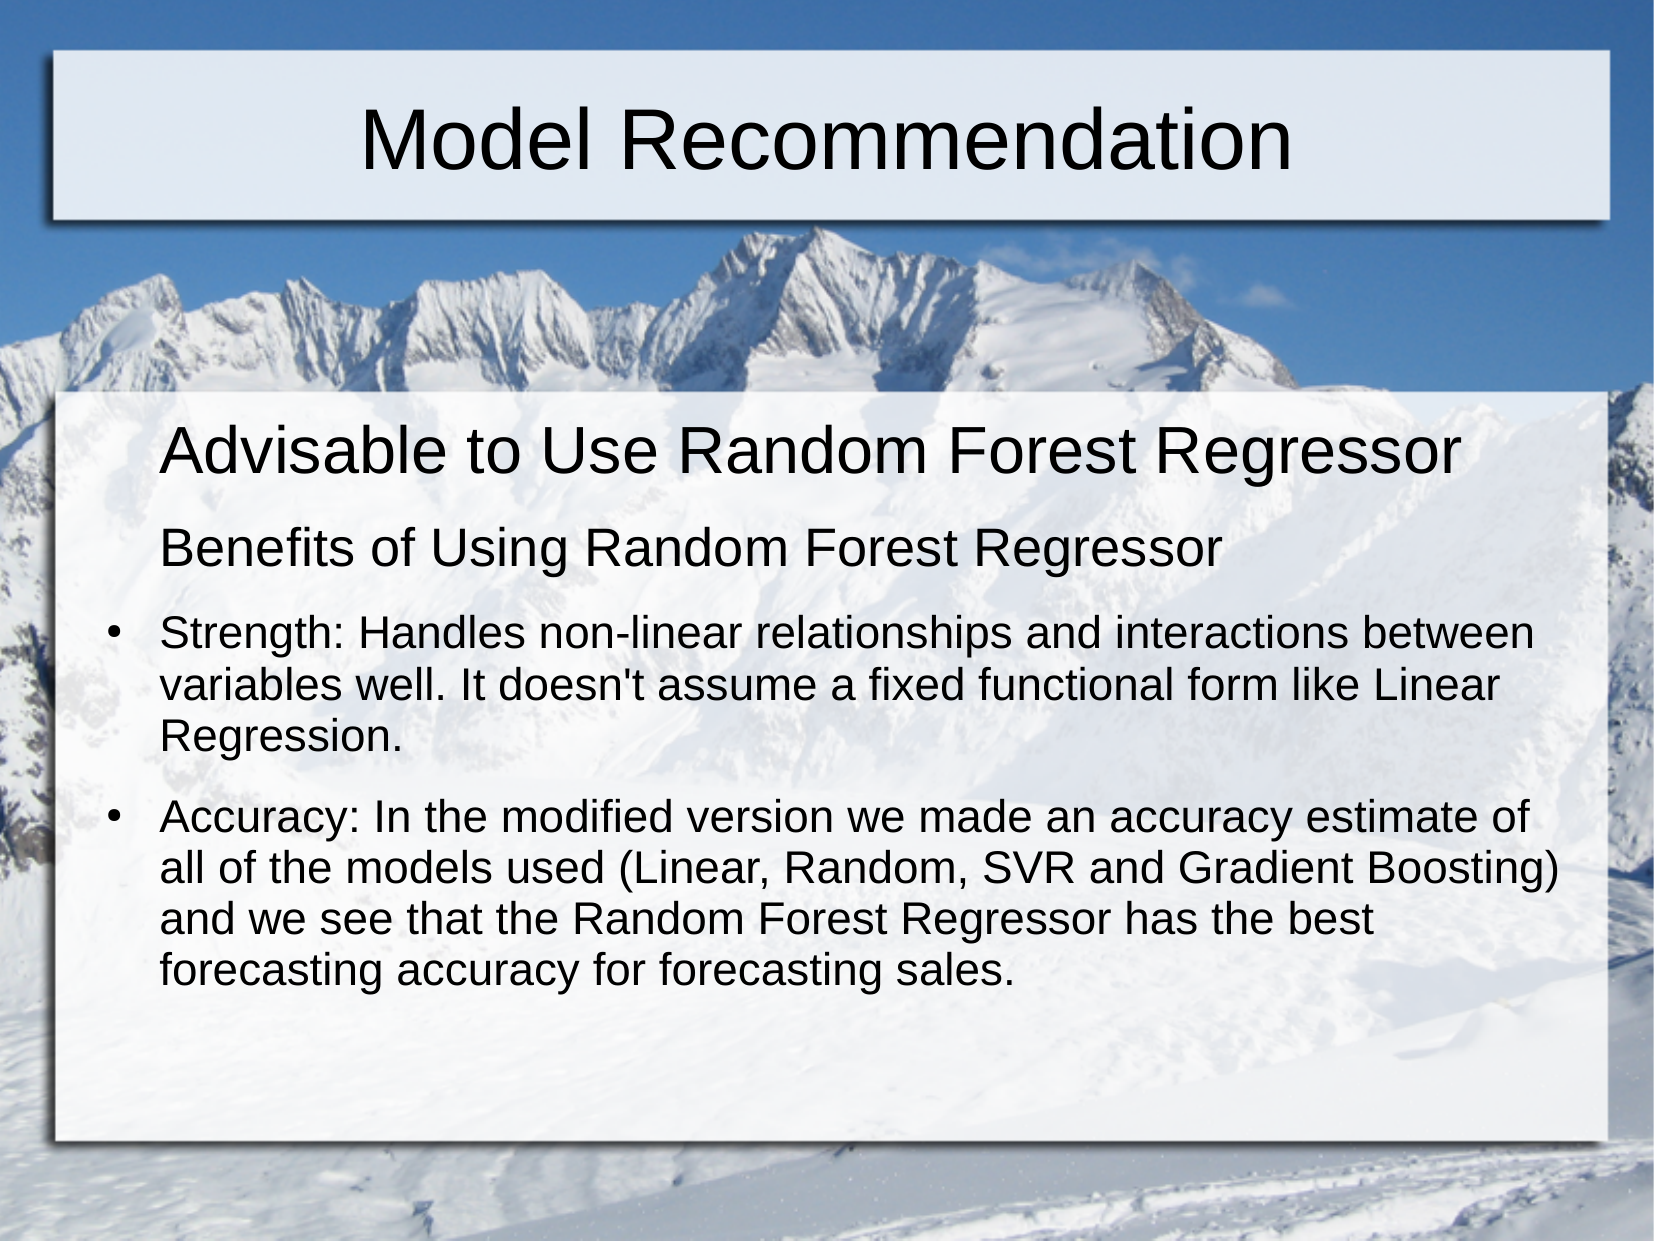

# Model Recommendation
Advisable to Use Random Forest Regressor
Benefits of Using Random Forest Regressor
Strength: Handles non-linear relationships and interactions between variables well. It doesn't assume a fixed functional form like Linear Regression.
Accuracy: In the modified version we made an accuracy estimate of all of the models used (Linear, Random, SVR and Gradient Boosting) and we see that the Random Forest Regressor has the best forecasting accuracy for forecasting sales.